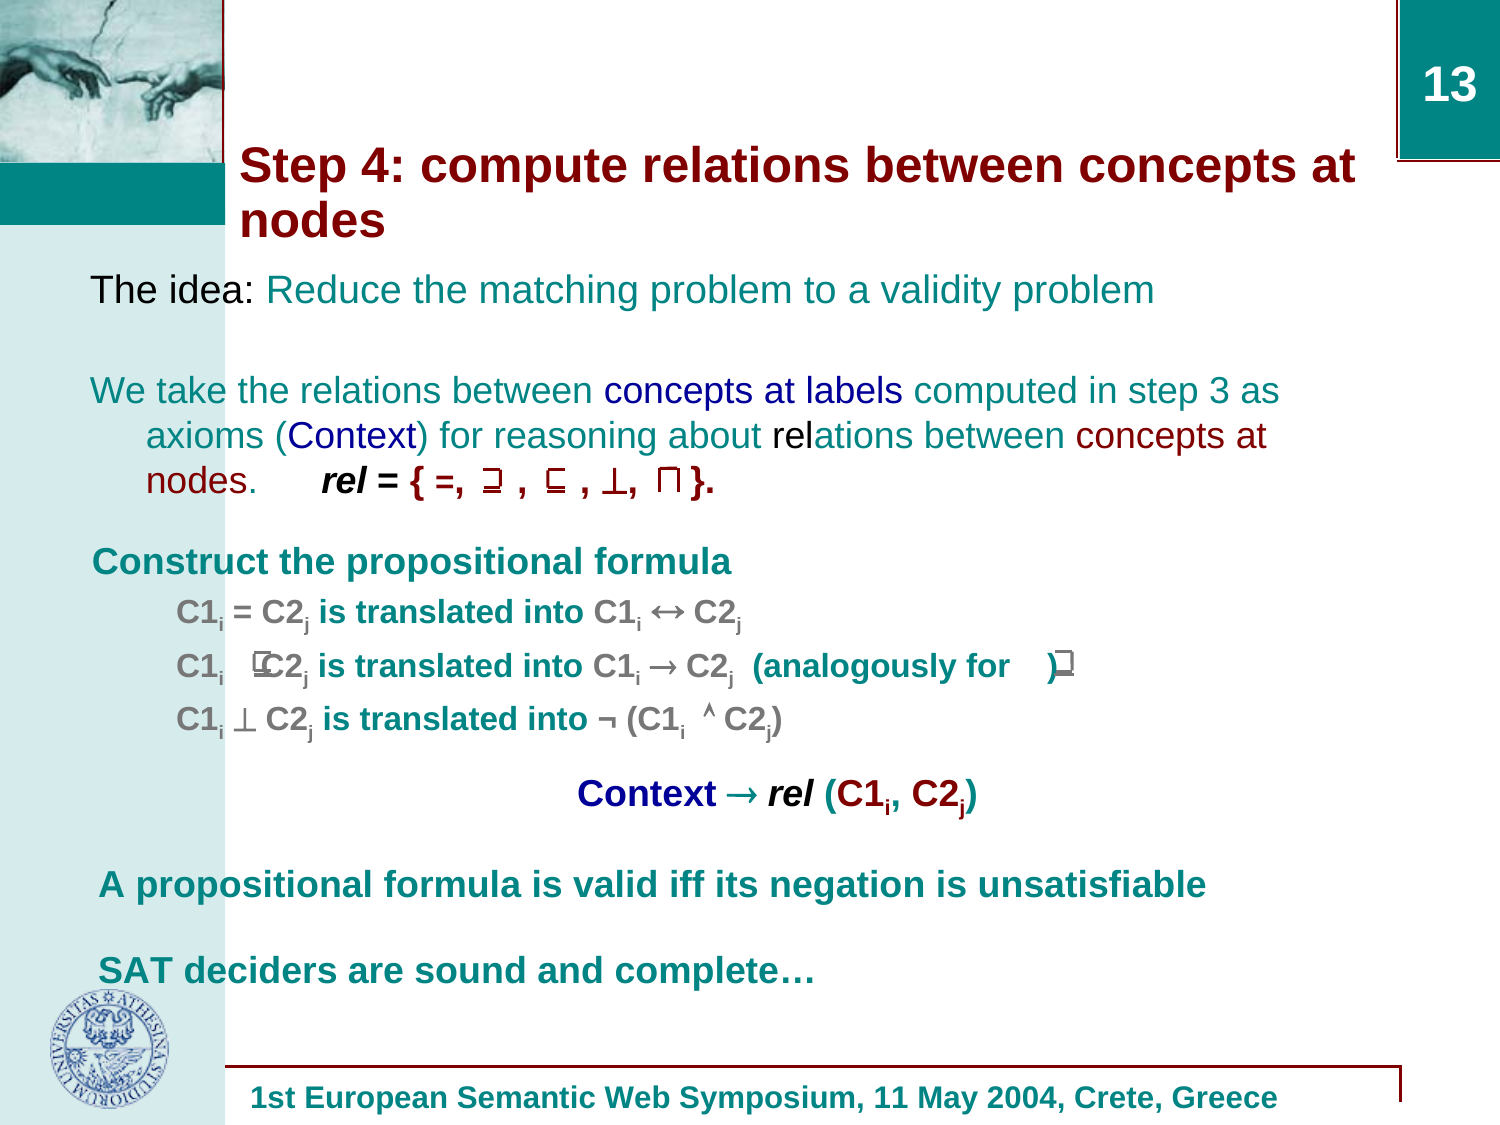

13
# Step 4: compute relations between concepts at nodes
The idea: Reduce the matching problem to a validity problem
We take the relations between concepts at labels computed in step 3 as axioms (Context) for reasoning about relations between concepts at nodes.
rel = { =, , , , }.
Construct the propositional formula
 C1i = C2j is translated into C1i  C2j
 C1i C2j is translated into C1i  C2j (analogously for )
 C1i  C2j is translated into ¬ (C1i  C2j)
Context  rel (C1i, C2j)
A propositional formula is valid iff its negation is unsatisfiable
SAT deciders are sound and complete…